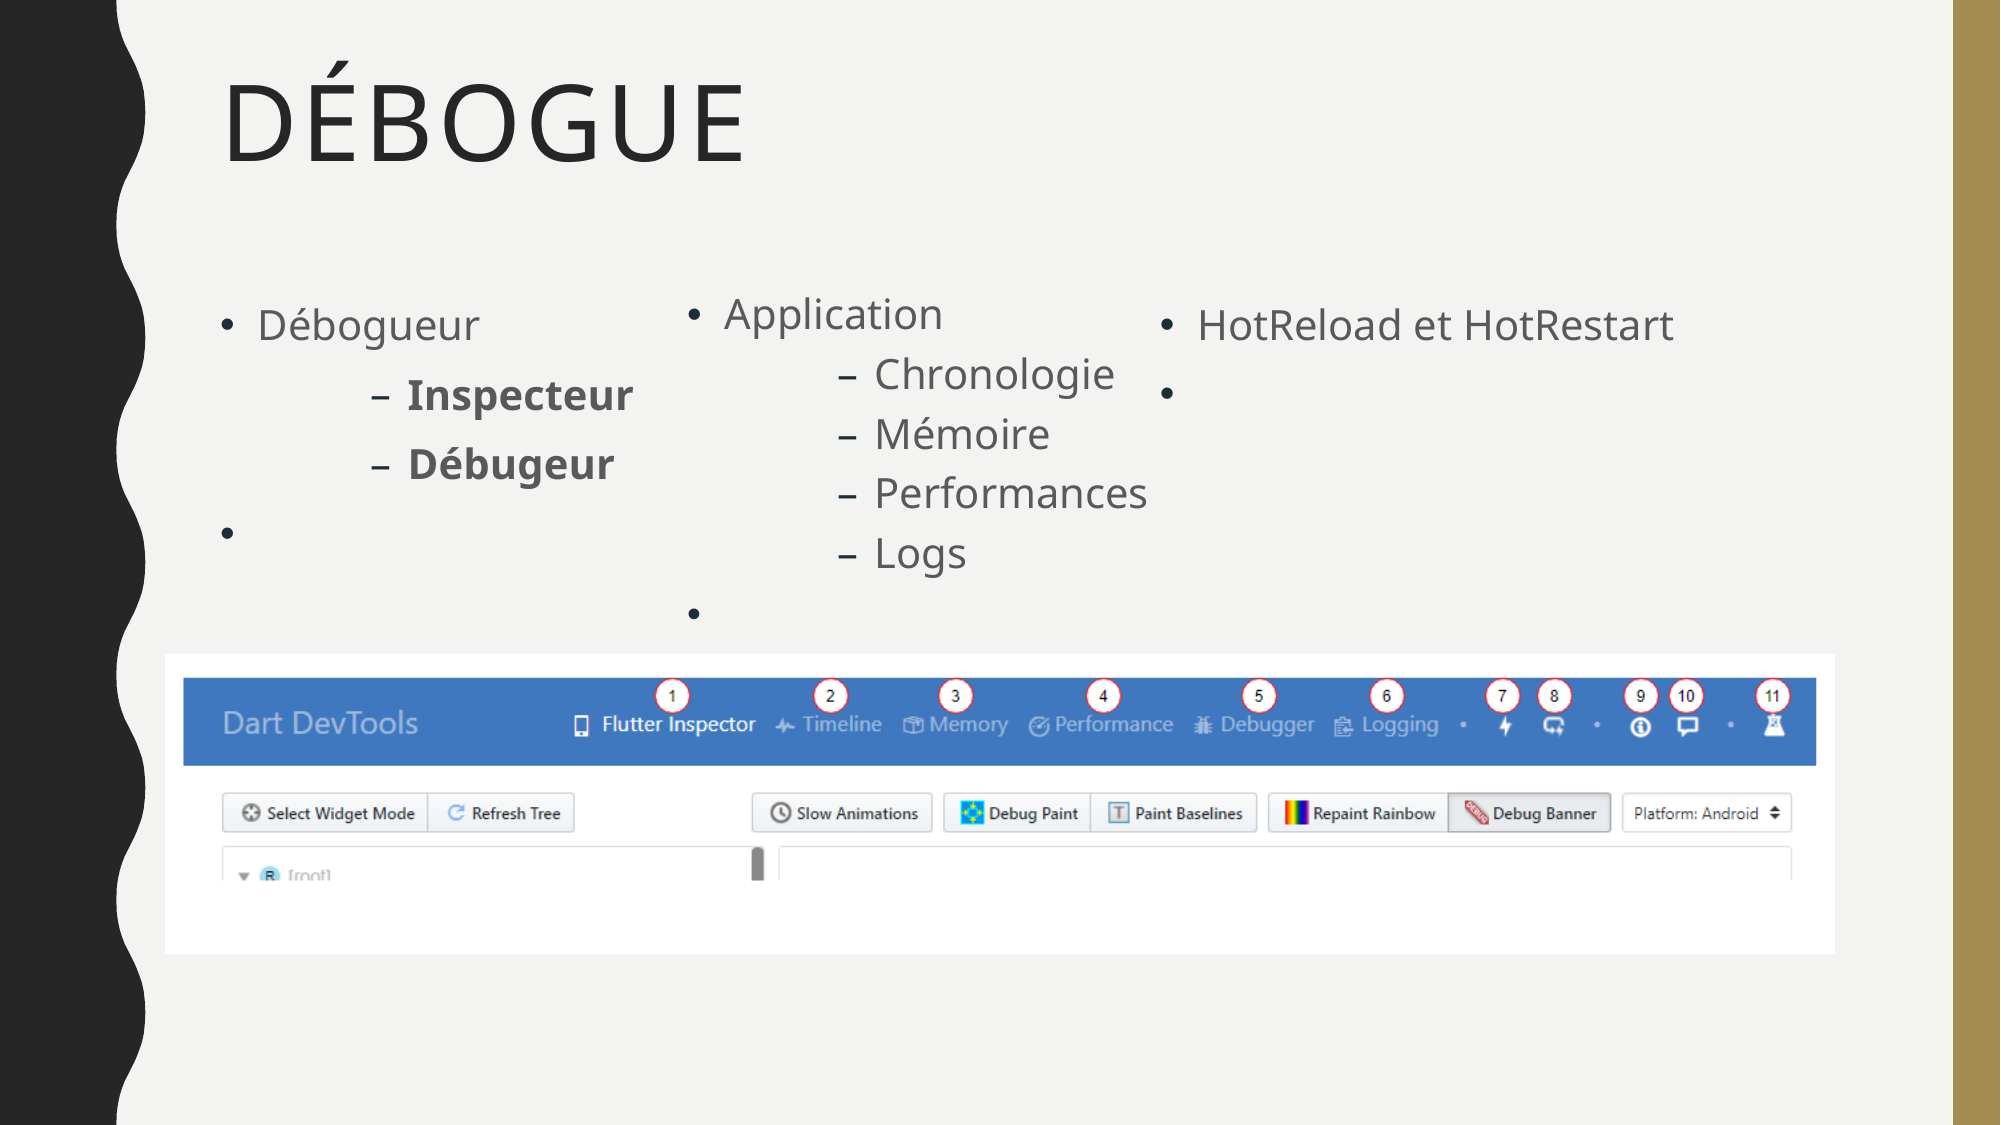

# Débogue
Débogueur
Inspecteur
Débugeur
Application
Chronologie
Mémoire
Performances
Logs
HotReload et HotRestart